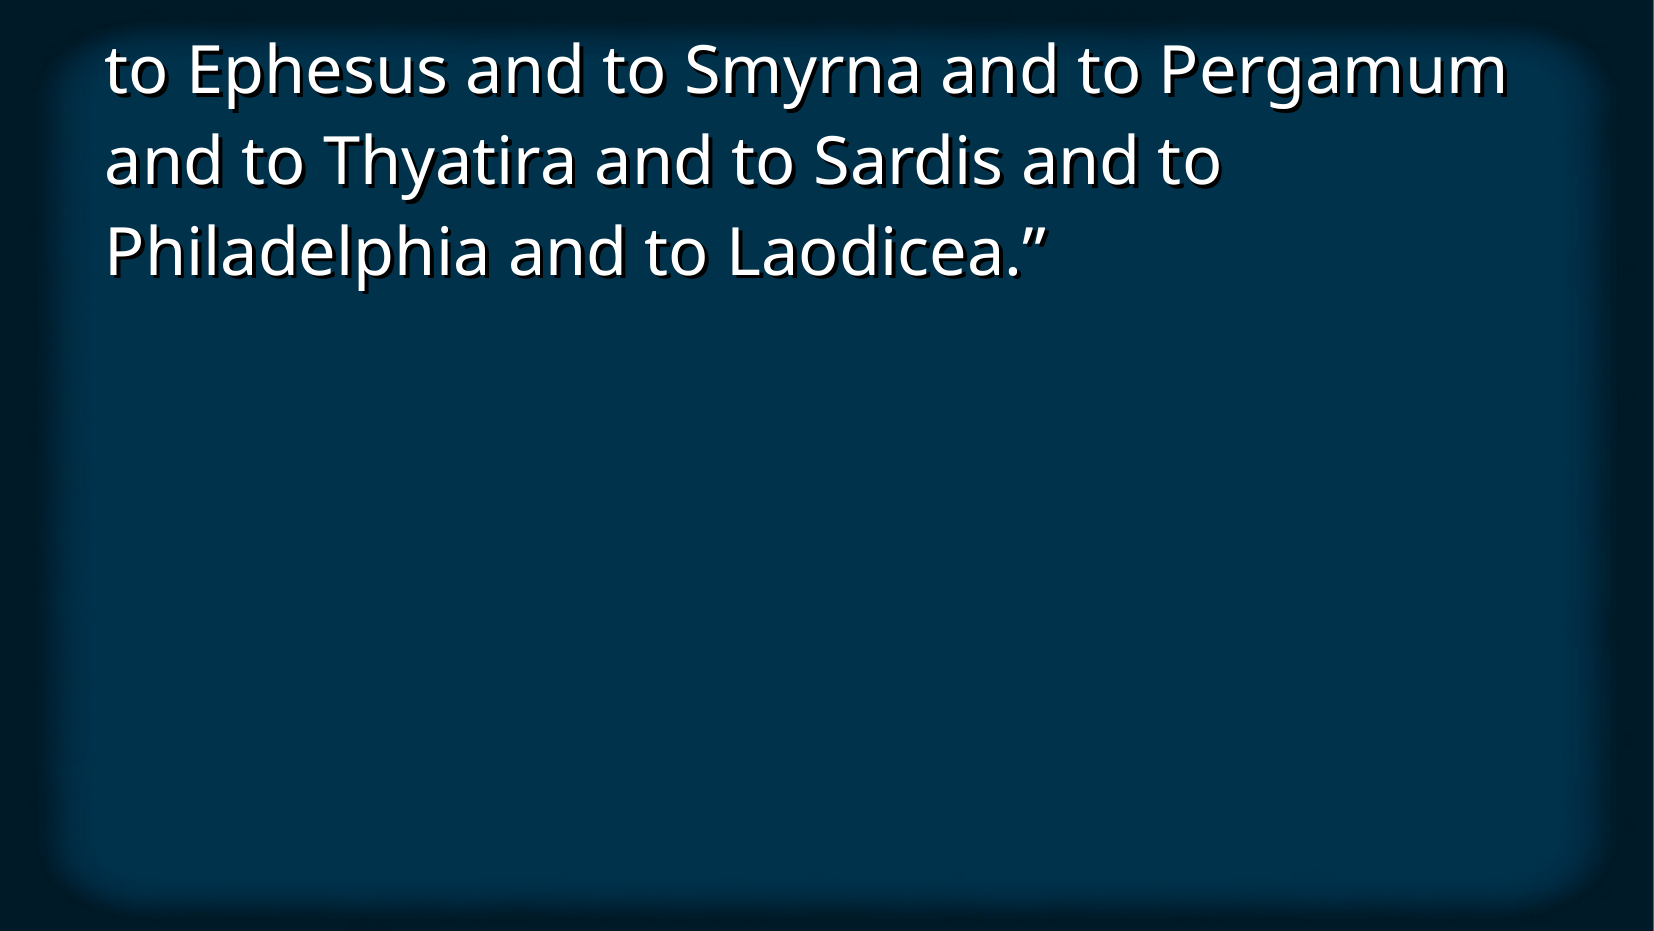

to Ephesus and to Smyrna and to Pergamum and to Thyatira and to Sardis and to Philadelphia and to Laodicea.”